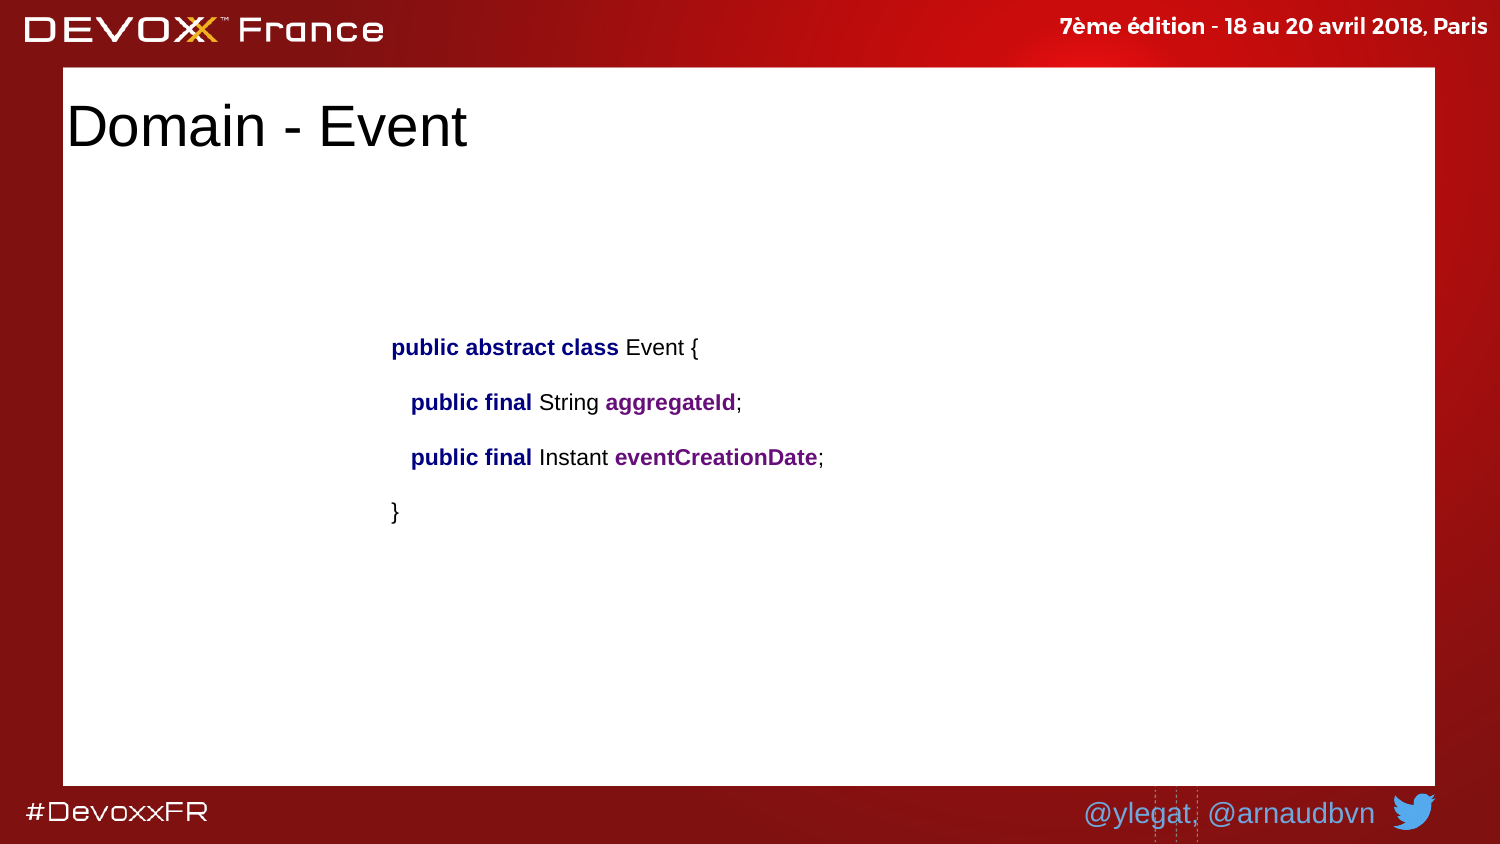

# Domain - Event
public abstract class Event {
 public final String aggregateId;
 public final Instant eventCreationDate;
}
@ylegat, @arnaudbvn